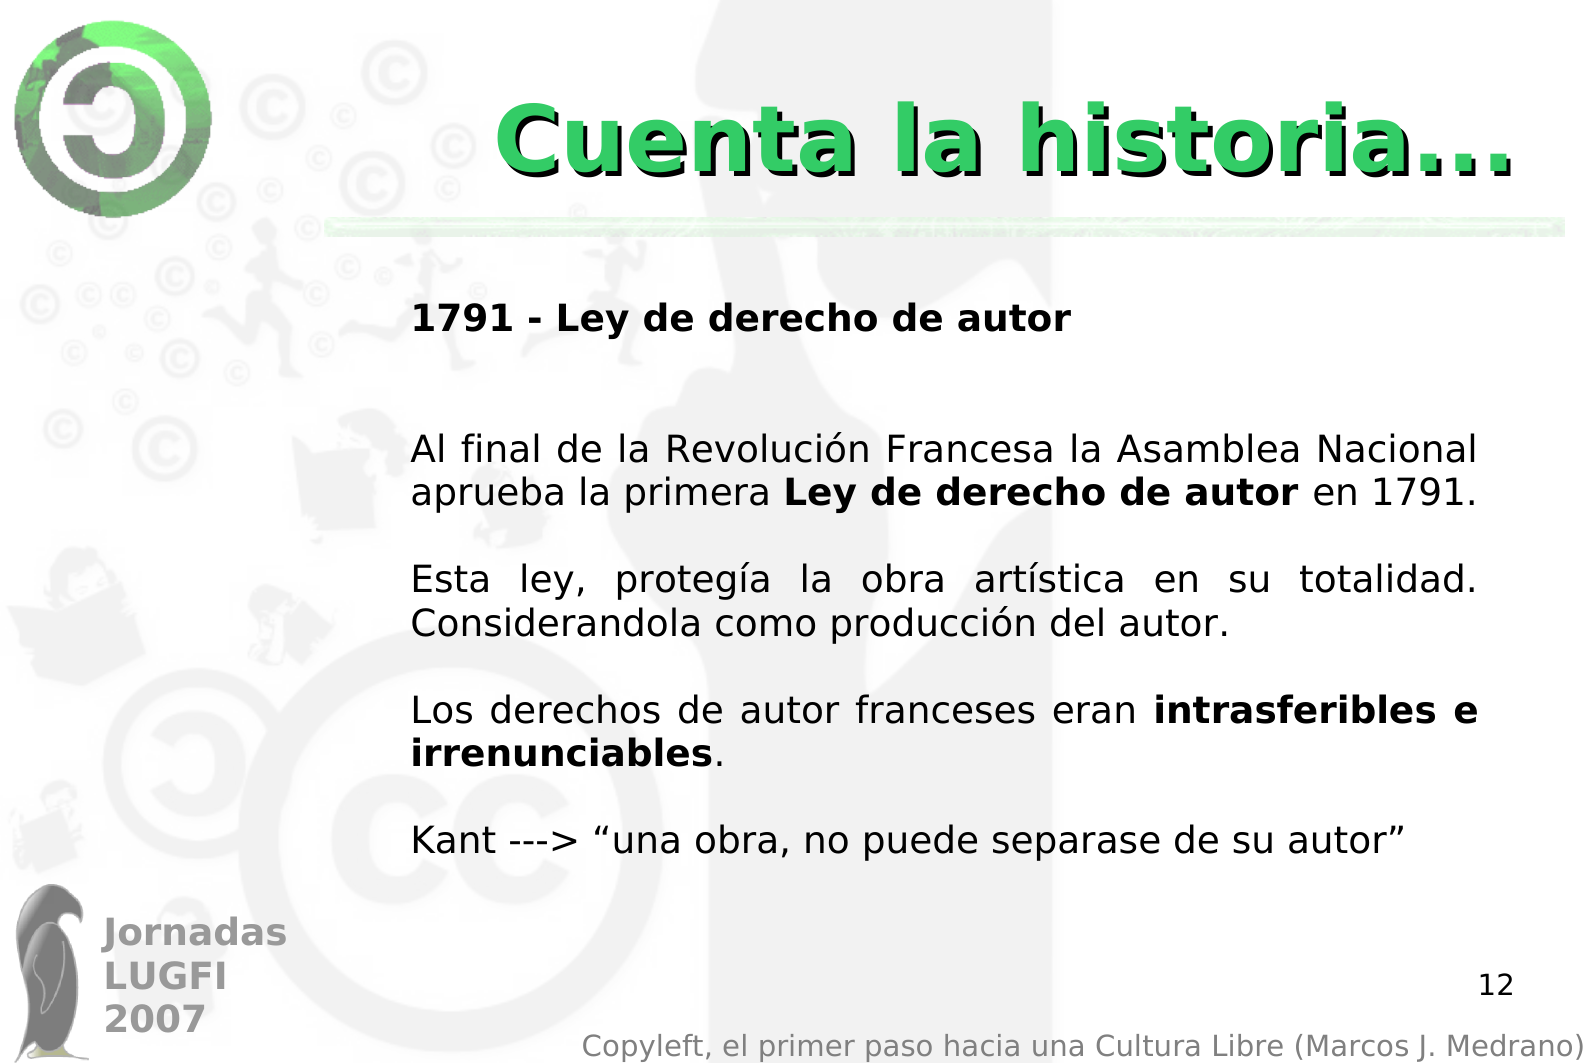

Cuenta la historia...
1791 - Ley de derecho de autor
Al final de la Revolución Francesa la Asamblea Nacional aprueba la primera Ley de derecho de autor en 1791.
Esta ley, protegía la obra artística en su totalidad. Considerandola como producción del autor.
Los derechos de autor franceses eran intrasferibles e irrenunciables.
Kant ---> “una obra, no puede separase de su autor”
12